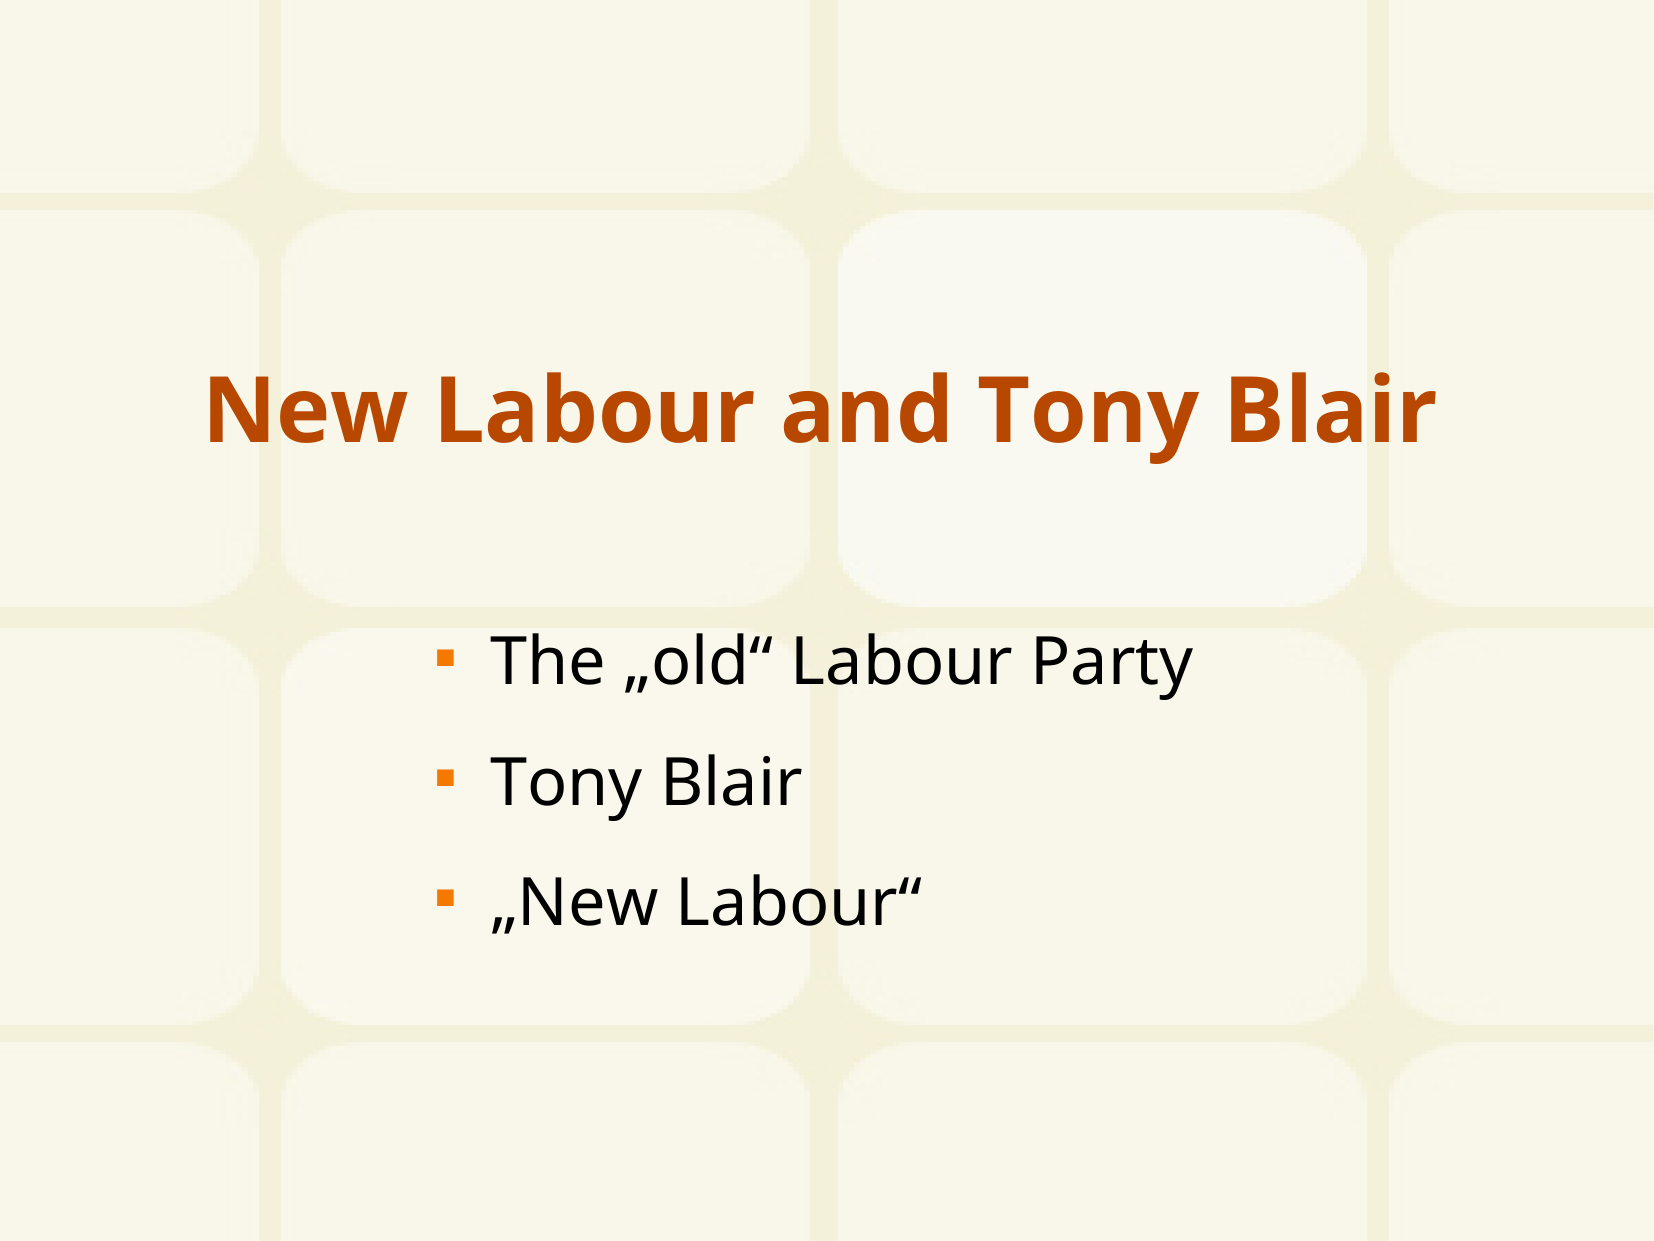

# New Labour and Tony Blair
The „old“ Labour Party
Tony Blair
„New Labour“